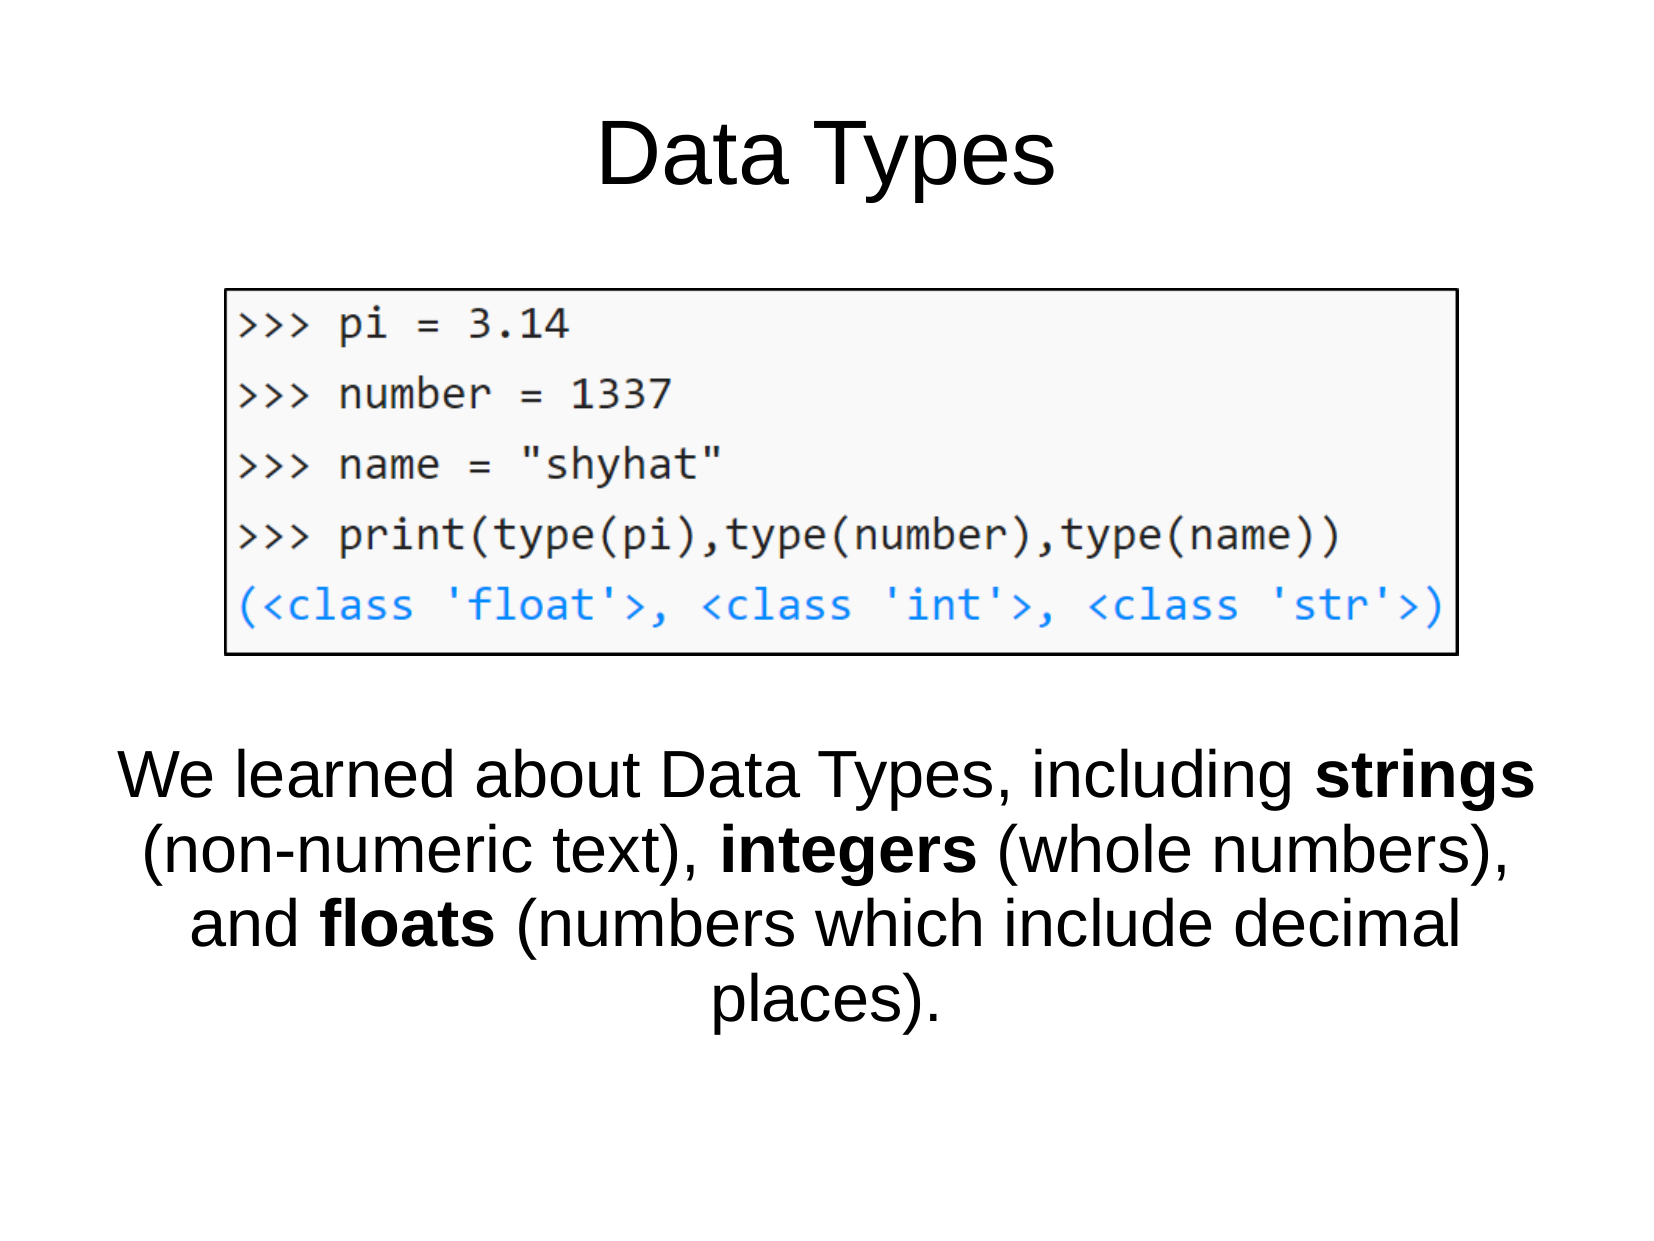

# Data Types
We learned about Data Types, including strings (non-numeric text), integers (whole numbers), and floats (numbers which include decimal places).